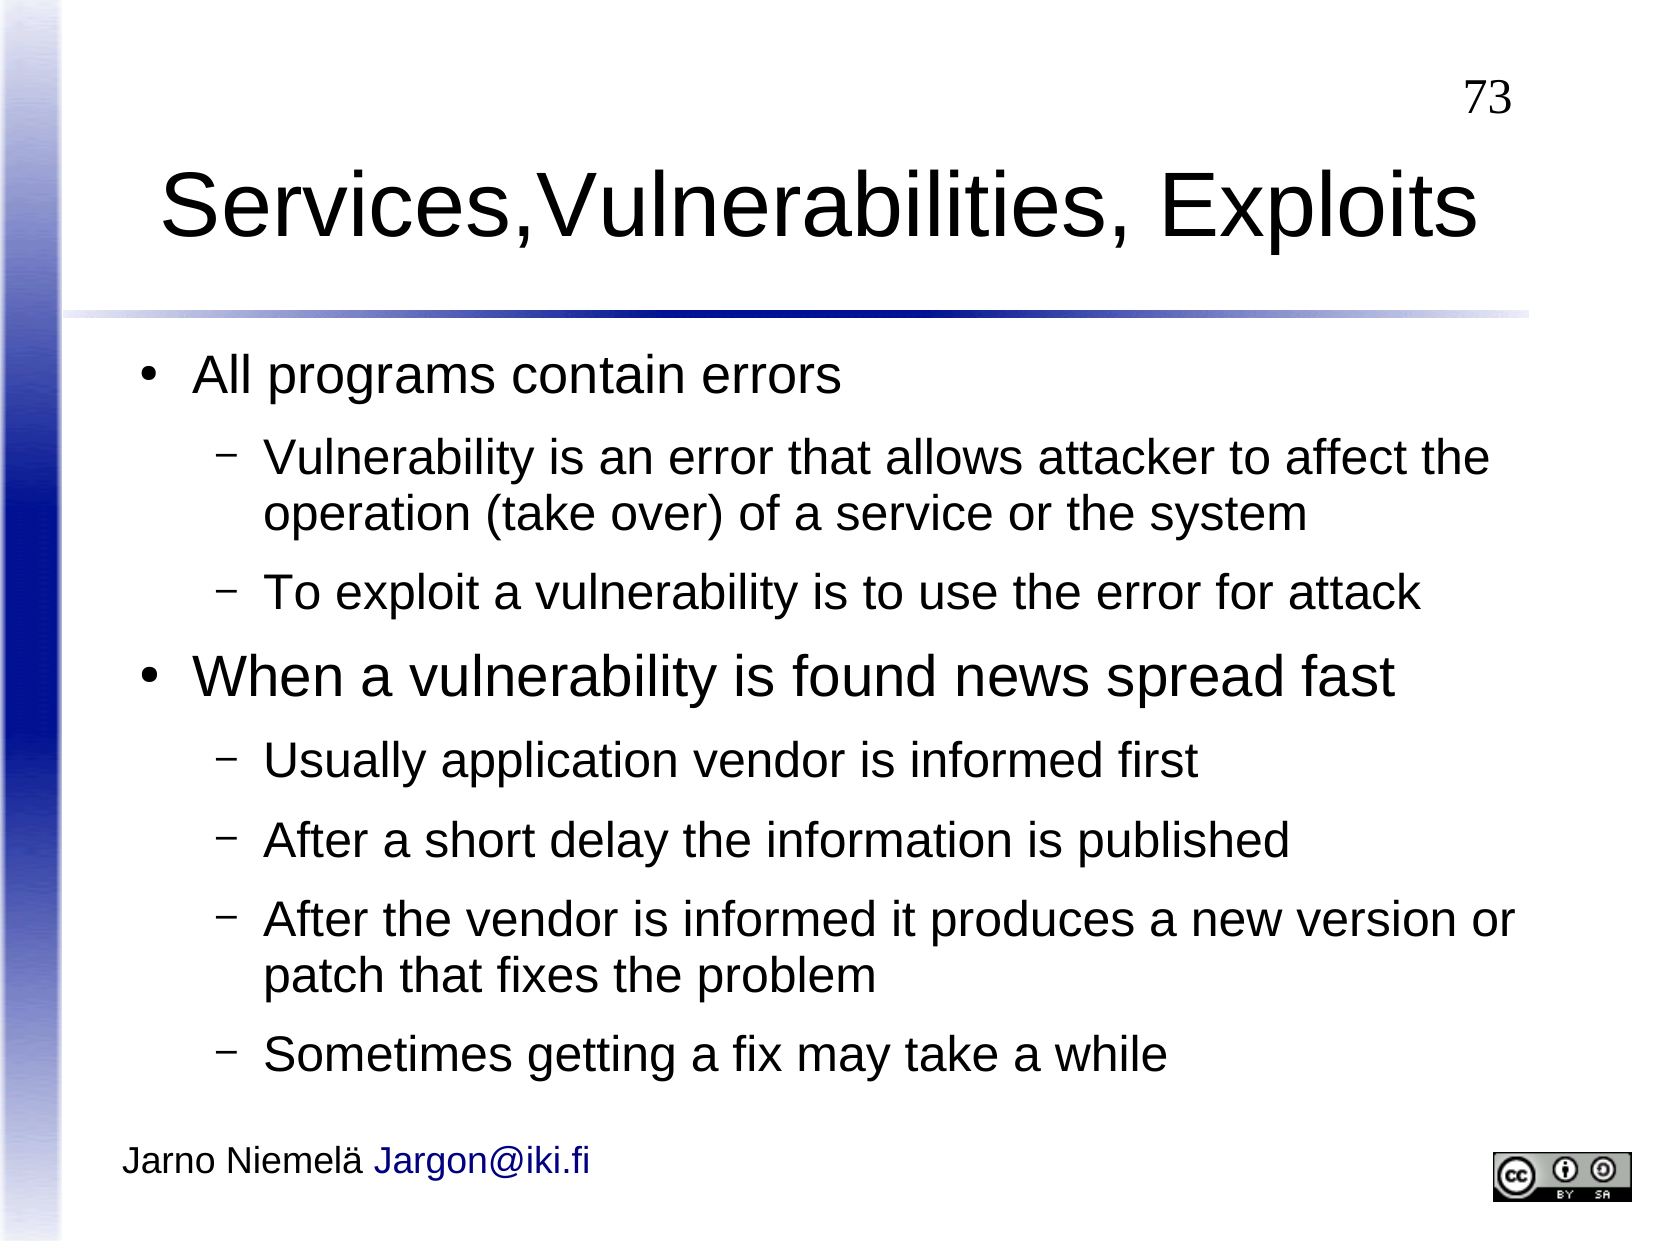

# Services,Vulnerabilities, Exploits
All programs contain errors
Vulnerability is an error that allows attacker to affect the operation (take over) of a service or the system
To exploit a vulnerability is to use the error for attack
When a vulnerability is found news spread fast
Usually application vendor is informed first
After a short delay the information is published
After the vendor is informed it produces a new version or patch that fixes the problem
Sometimes getting a fix may take a while